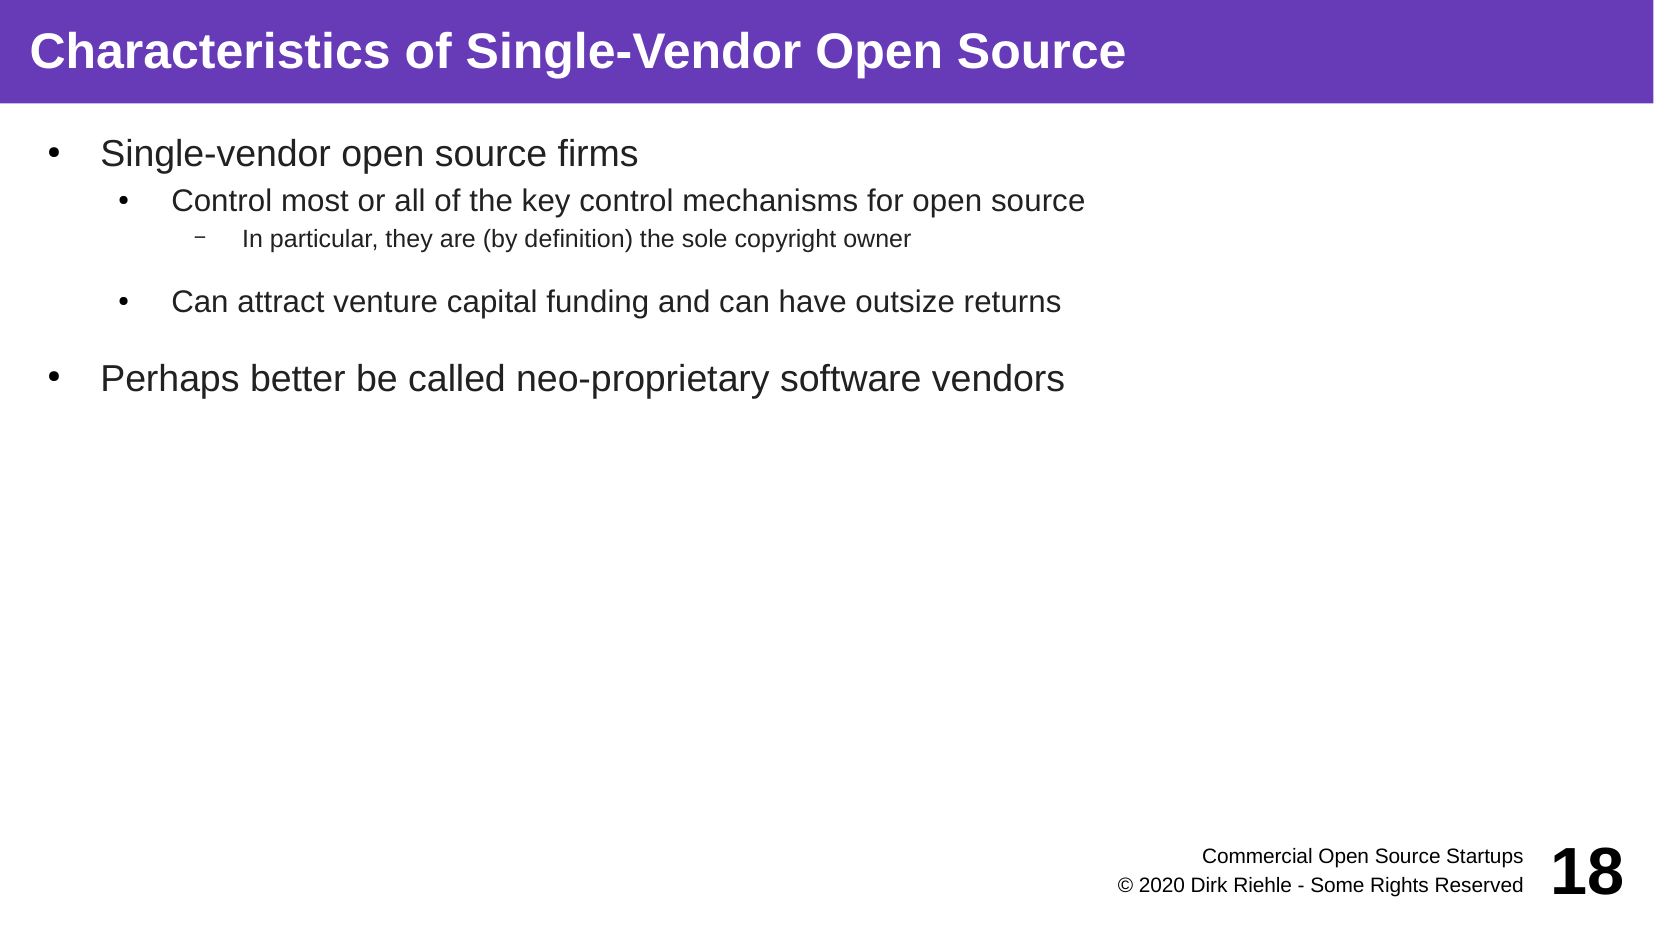

# Characteristics of Single-Vendor Open Source
Single-vendor open source firms
Control most or all of the key control mechanisms for open source
In particular, they are (by definition) the sole copyright owner
Can attract venture capital funding and can have outsize returns
Perhaps better be called neo-proprietary software vendors
Commercial Open Source Startups
18
© 2020 Dirk Riehle - Some Rights Reserved